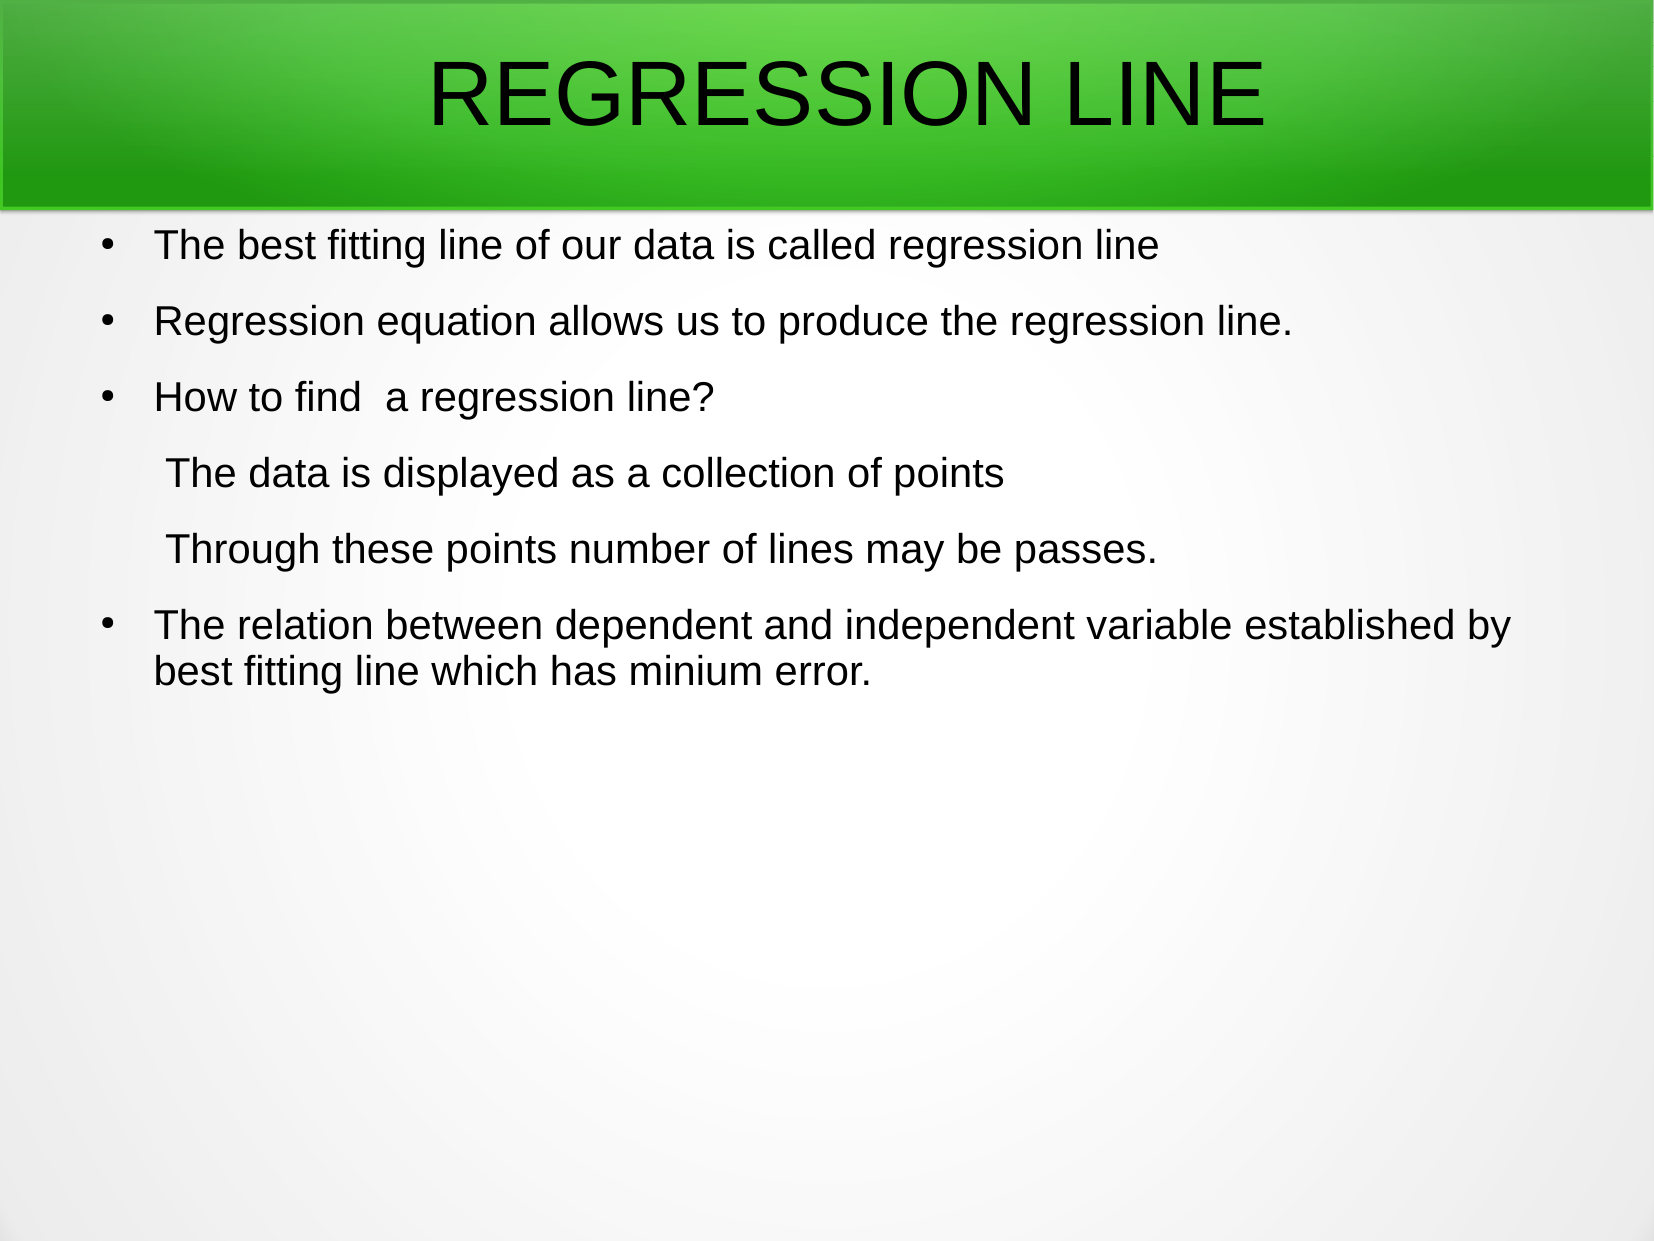

# REGRESSION LINE
The best fitting line of our data is called regression line
Regression equation allows us to produce the regression line.
How to find a regression line?
 The data is displayed as a collection of points
 Through these points number of lines may be passes.
The relation between dependent and independent variable established by best fitting line which has minium error.